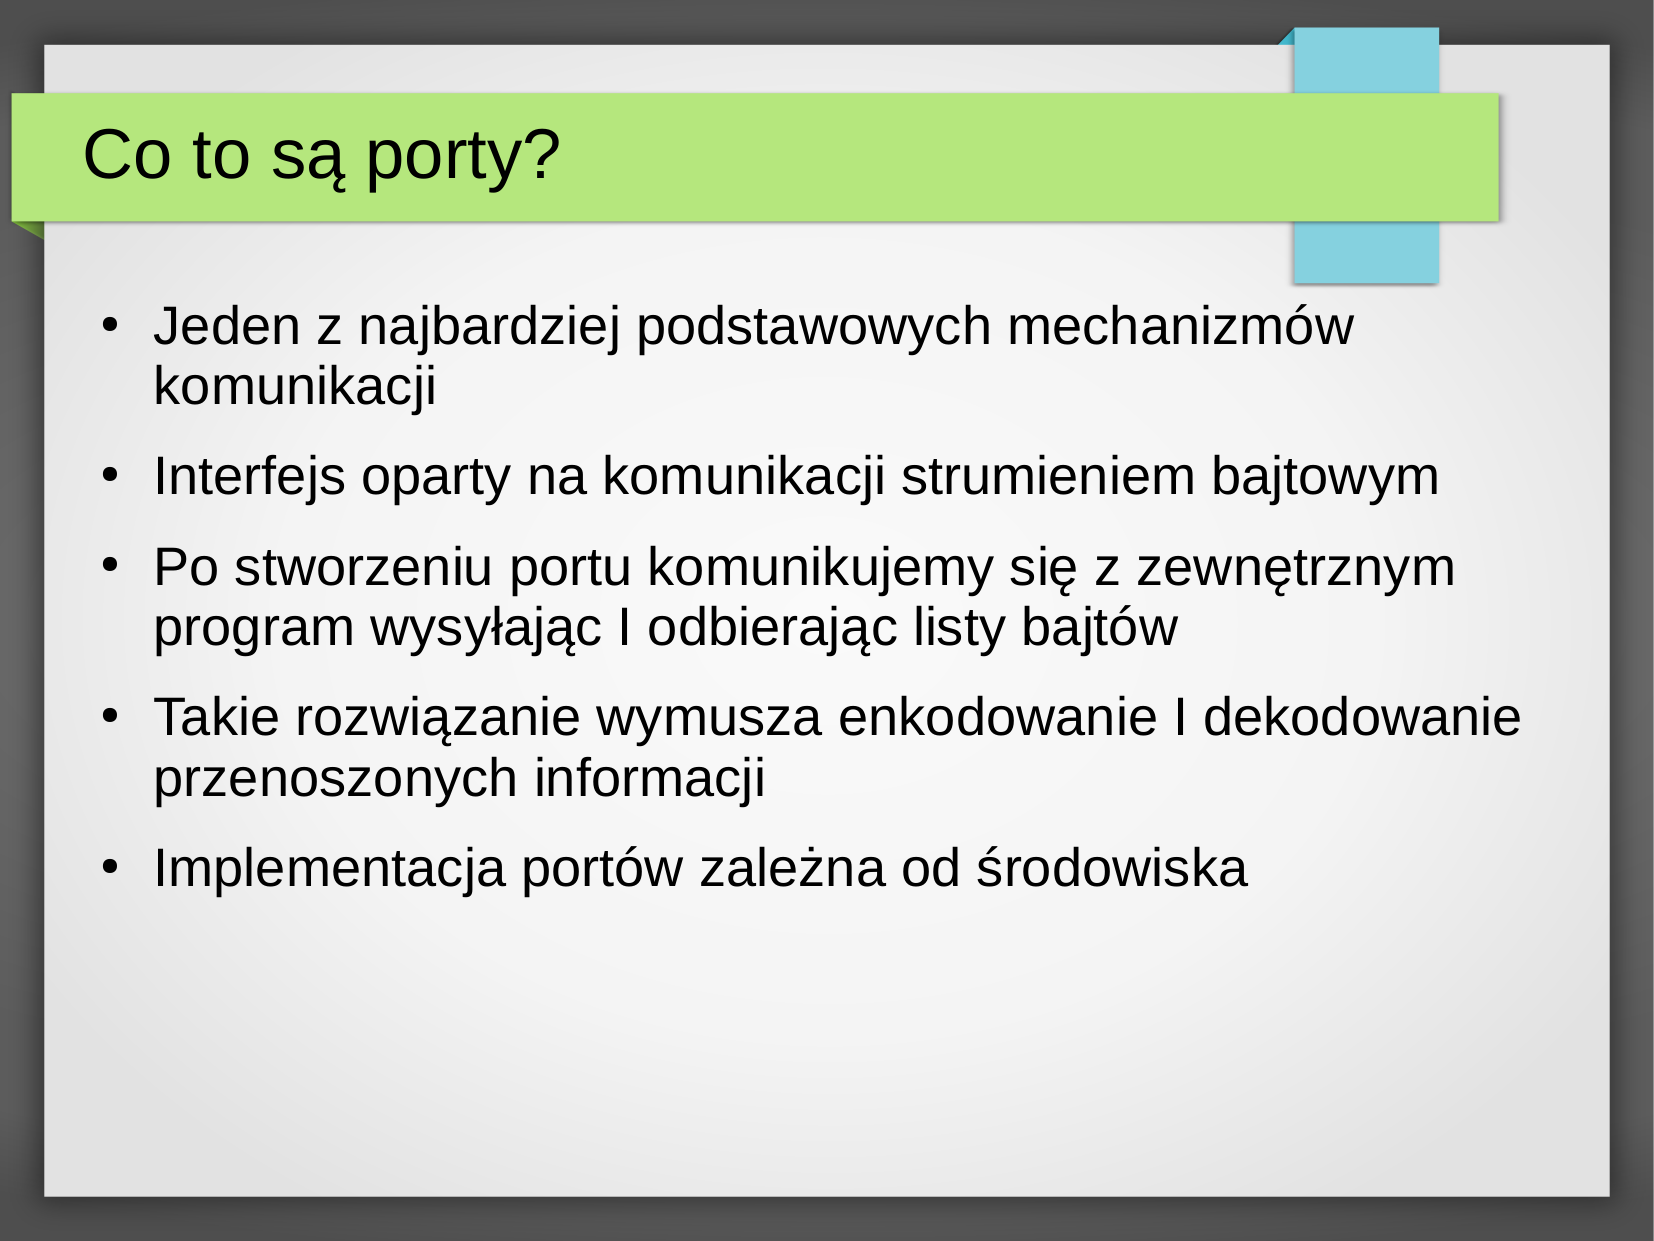

# Co to są porty?
Jeden z najbardziej podstawowych mechanizmów komunikacji
Interfejs oparty na komunikacji strumieniem bajtowym
Po stworzeniu portu komunikujemy się z zewnętrznym program wysyłając I odbierając listy bajtów
Takie rozwiązanie wymusza enkodowanie I dekodowanie przenoszonych informacji
Implementacja portów zależna od środowiska